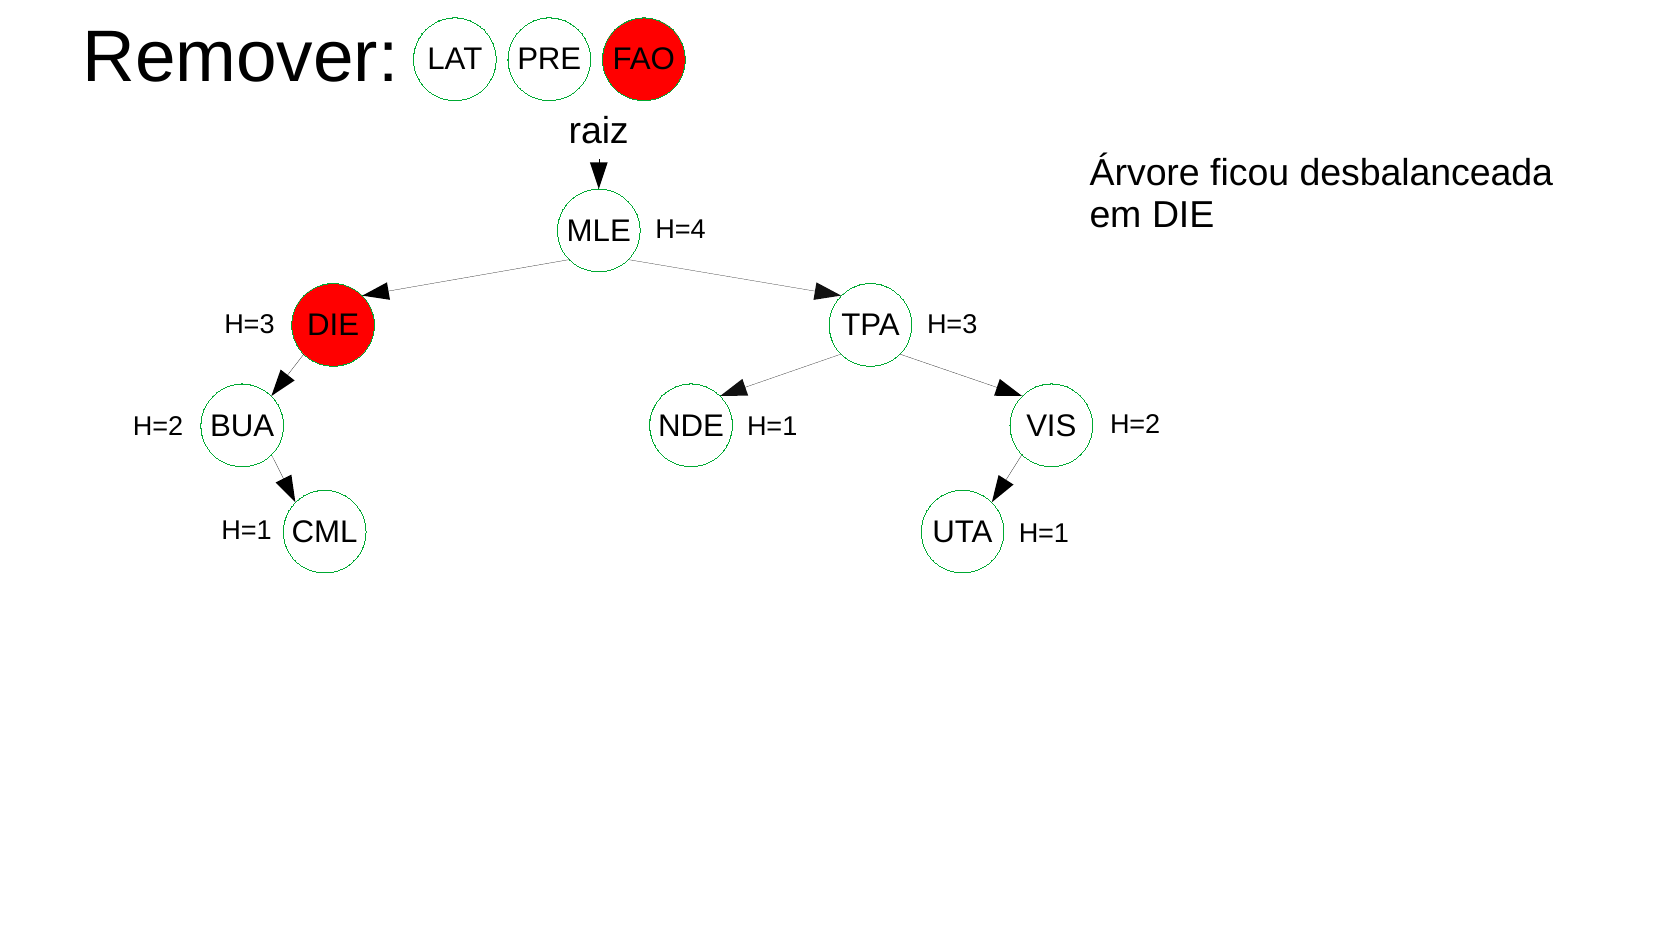

# Remover:
LAT
PRE
LAT
PRE
FAO
FAO
raiz
Árvore ficou desbalanceada
em DIE
MLE
H=4
TPA
DIE
TPA
H=3
H=3
NDE
VIS
BUA
NDE
VIS
BUA
H=2
H=2
H=1
CML
UTA
CML
H=1
H=1